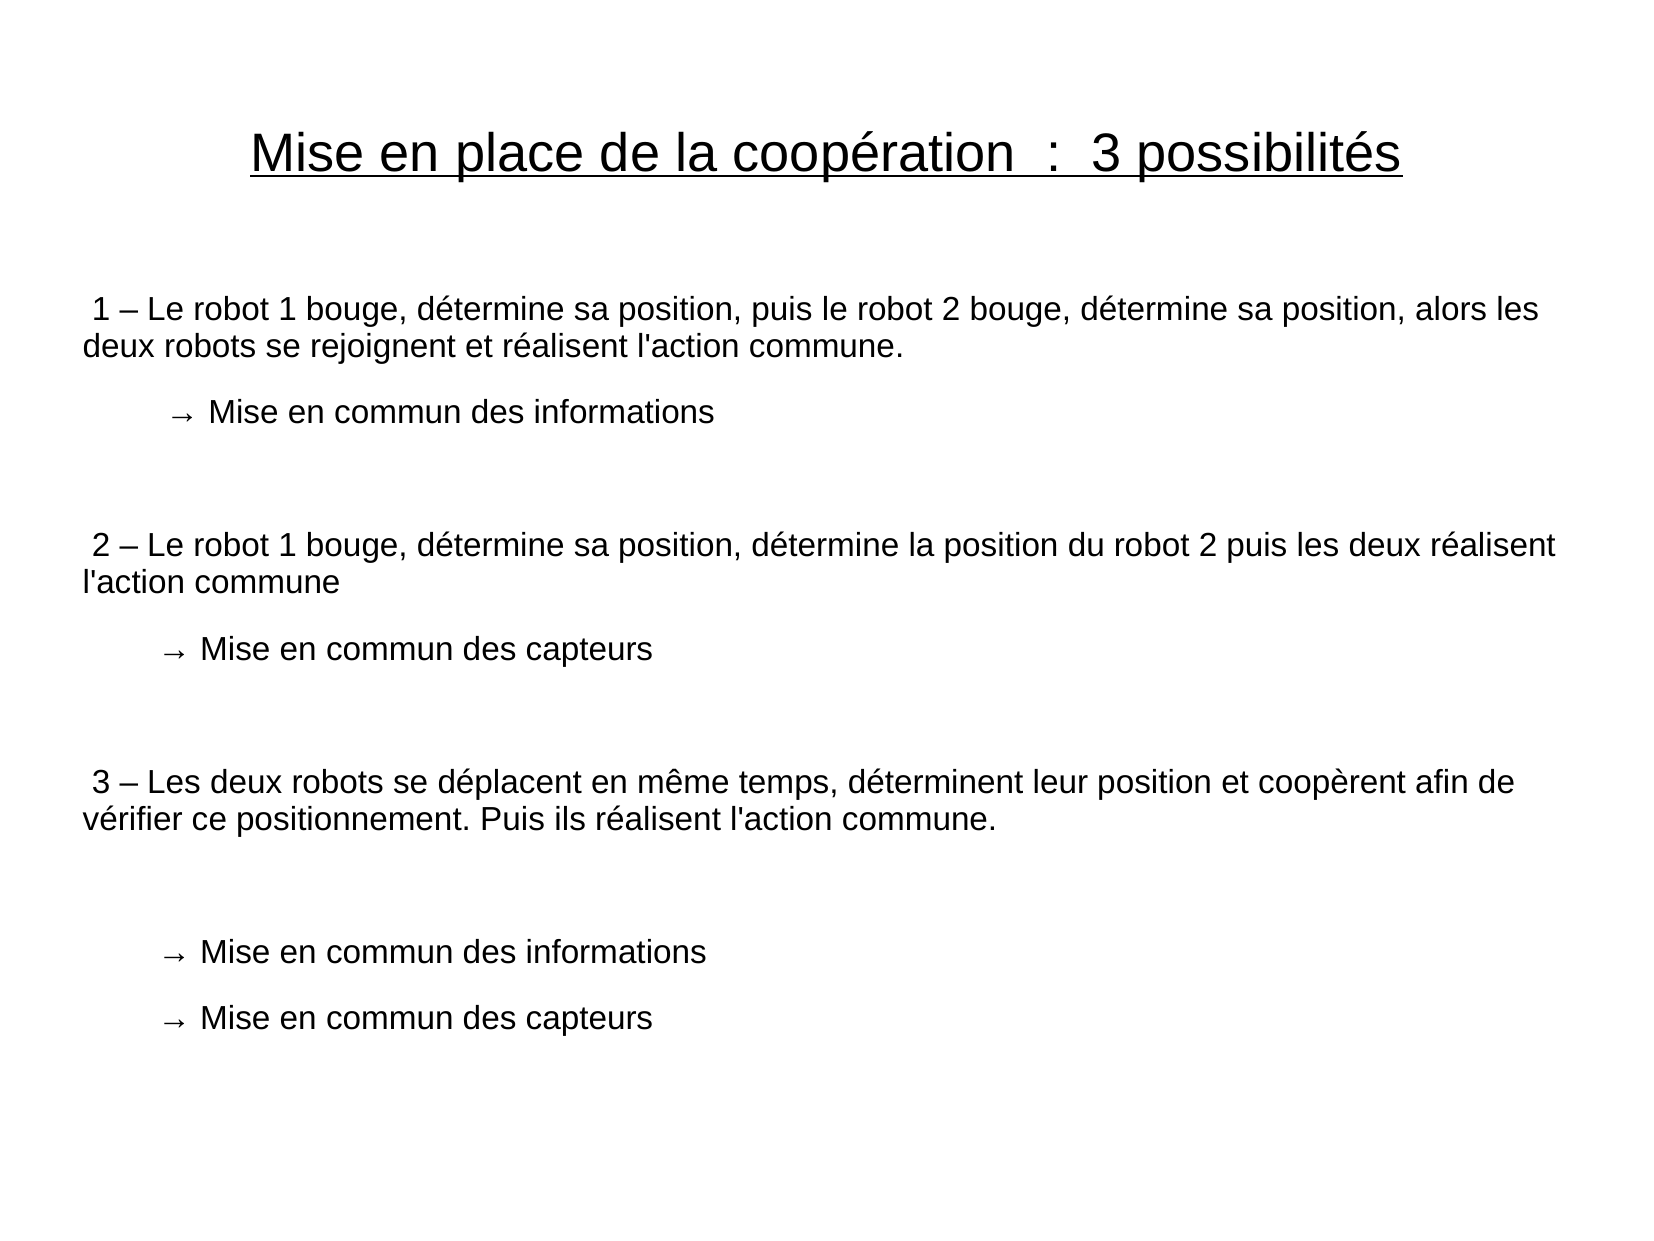

# Mise en place de la coopération  : 3 possibilités
 1 – Le robot 1 bouge, détermine sa position, puis le robot 2 bouge, détermine sa position, alors les deux robots se rejoignent et réalisent l'action commune.
 → Mise en commun des informations
 2 – Le robot 1 bouge, détermine sa position, détermine la position du robot 2 puis les deux réalisent l'action commune
→ Mise en commun des capteurs
 3 – Les deux robots se déplacent en même temps, déterminent leur position et coopèrent afin de vérifier ce positionnement. Puis ils réalisent l'action commune.
→ Mise en commun des informations
→ Mise en commun des capteurs